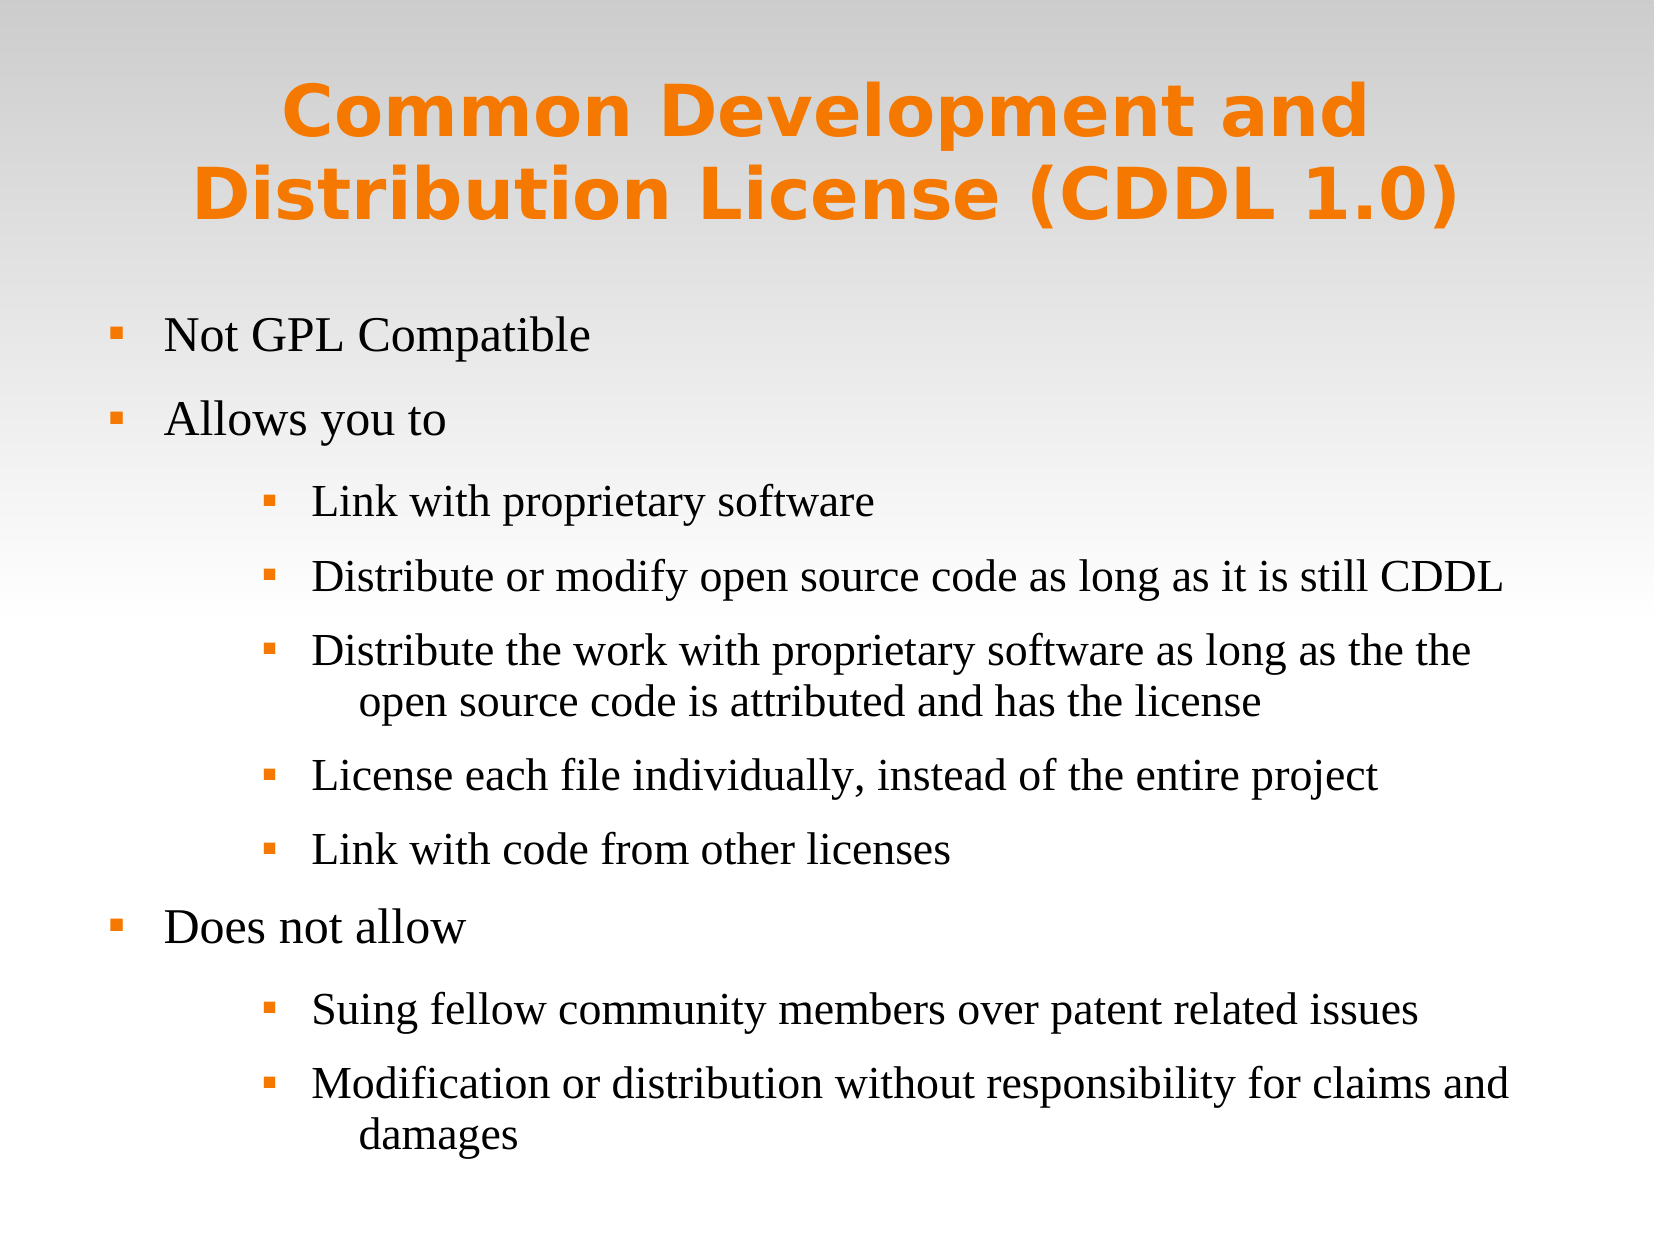

# Common Development and Distribution License (CDDL 1.0)
Not GPL Compatible
Allows you to
Link with proprietary software
Distribute or modify open source code as long as it is still CDDL
Distribute the work with proprietary software as long as the the open source code is attributed and has the license
License each file individually, instead of the entire project
Link with code from other licenses
Does not allow
Suing fellow community members over patent related issues
Modification or distribution without responsibility for claims and damages